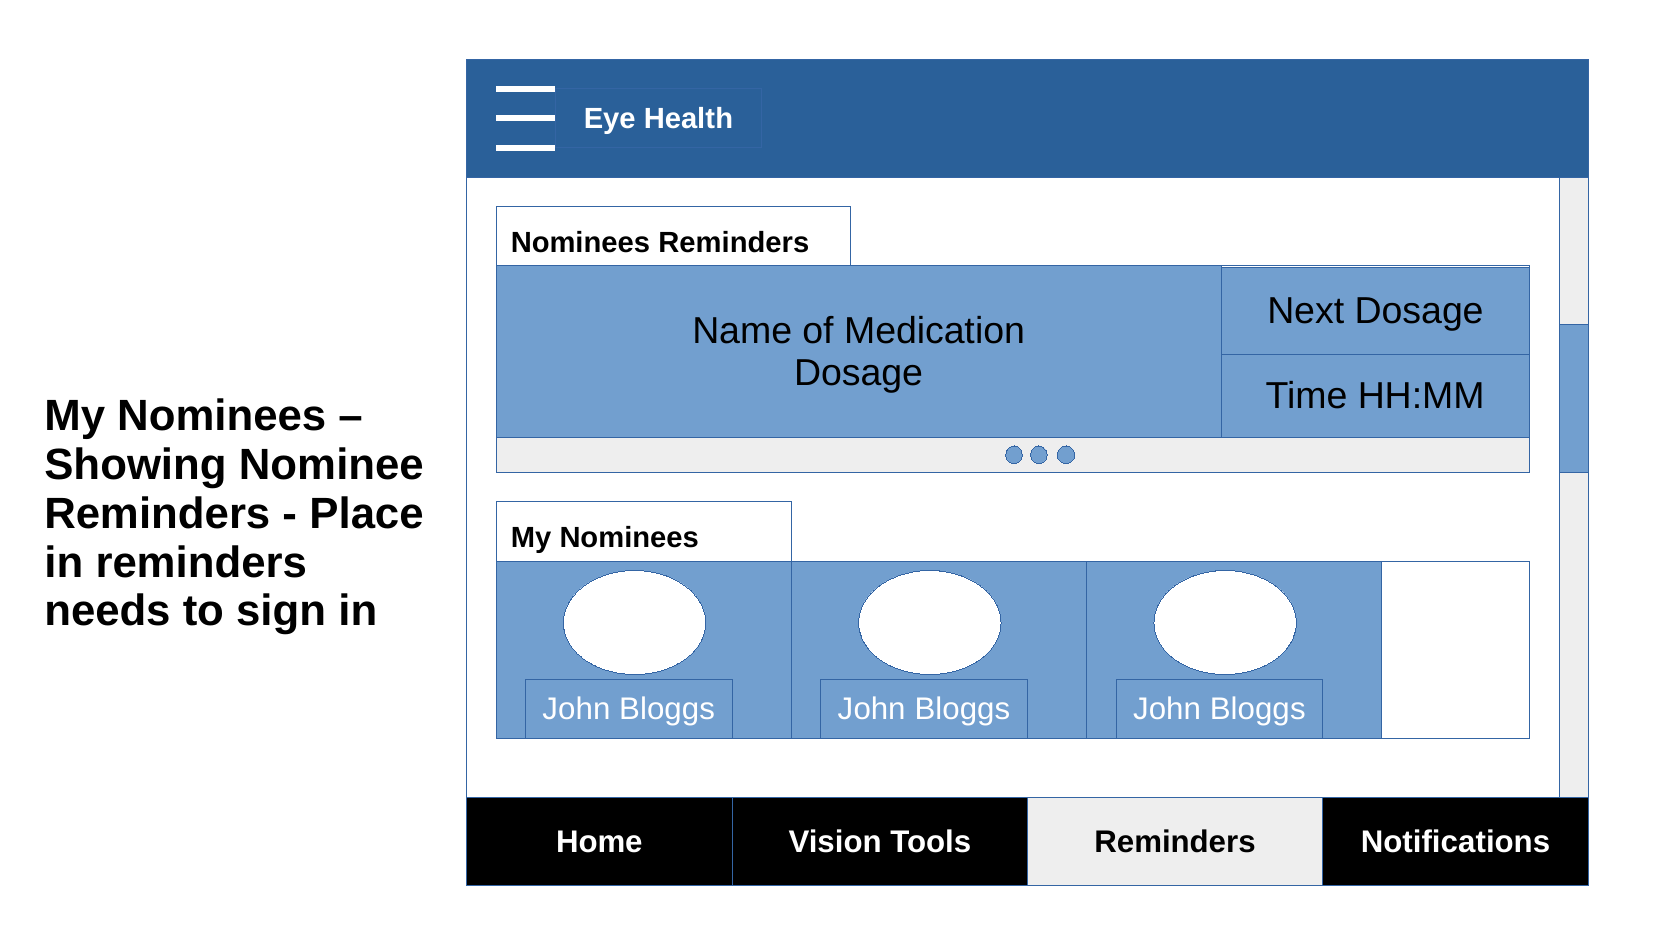

Eye Health
Nominees Reminders
Name of Medication
Dosage
Next Dosage
Time HH:MM
My Nominees – Showing Nominee Reminders - Place in reminders needs to sign in
My Nominees
John Bloggs
John Bloggs
John Bloggs
Home
Vision Tools
Reminders
Notifications